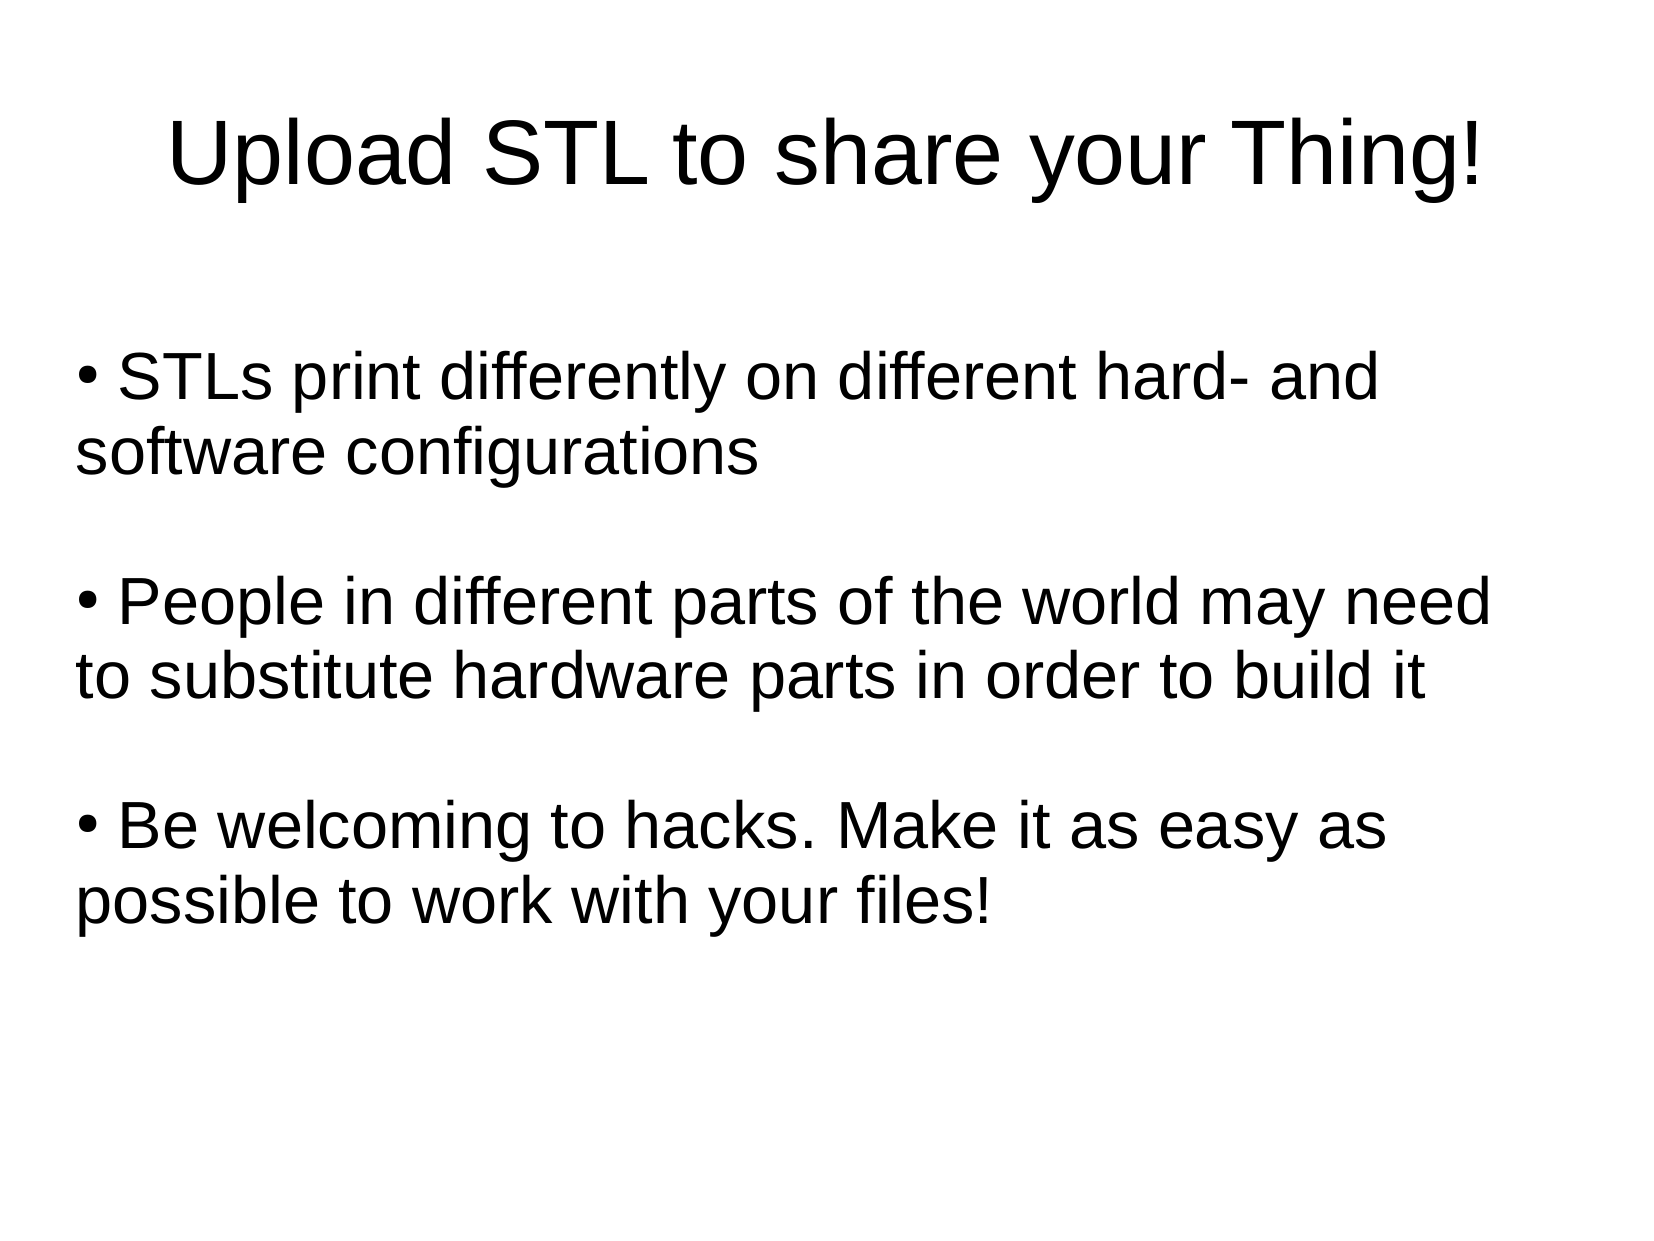

# Upload STL to share your Thing!
 STLs print differently on different hard- and software configurations
 People in different parts of the world may need to substitute hardware parts in order to build it
 Be welcoming to hacks. Make it as easy as possible to work with your files!